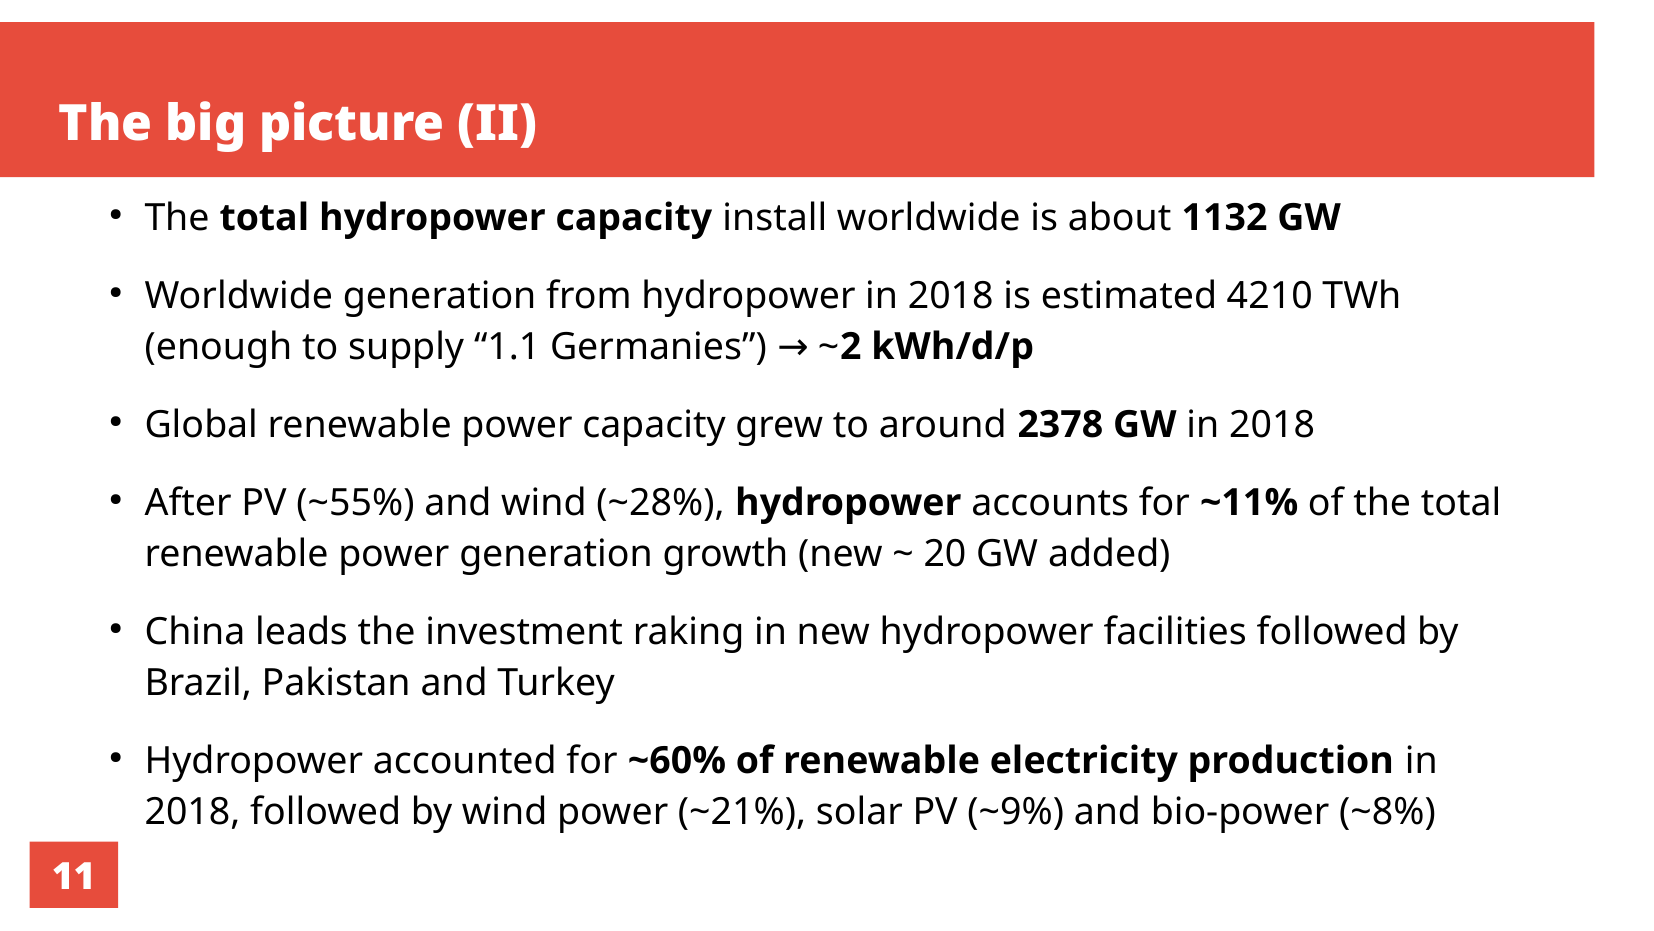

# The big picture (II)
The total hydropower capacity install worldwide is about 1132 GW
Worldwide generation from hydropower in 2018 is estimated 4210 TWh (enough to supply “1.1 Germanies”) → ~2 kWh/d/p
Global renewable power capacity grew to around 2378 GW in 2018
After PV (~55%) and wind (~28%), hydropower accounts for ~11% of the total renewable power generation growth (new ~ 20 GW added)
China leads the investment raking in new hydropower facilities followed by Brazil, Pakistan and Turkey
Hydropower accounted for ~60% of renewable electricity production in 2018, followed by wind power (~21%), solar PV (~9%) and bio-power (~8%)
11